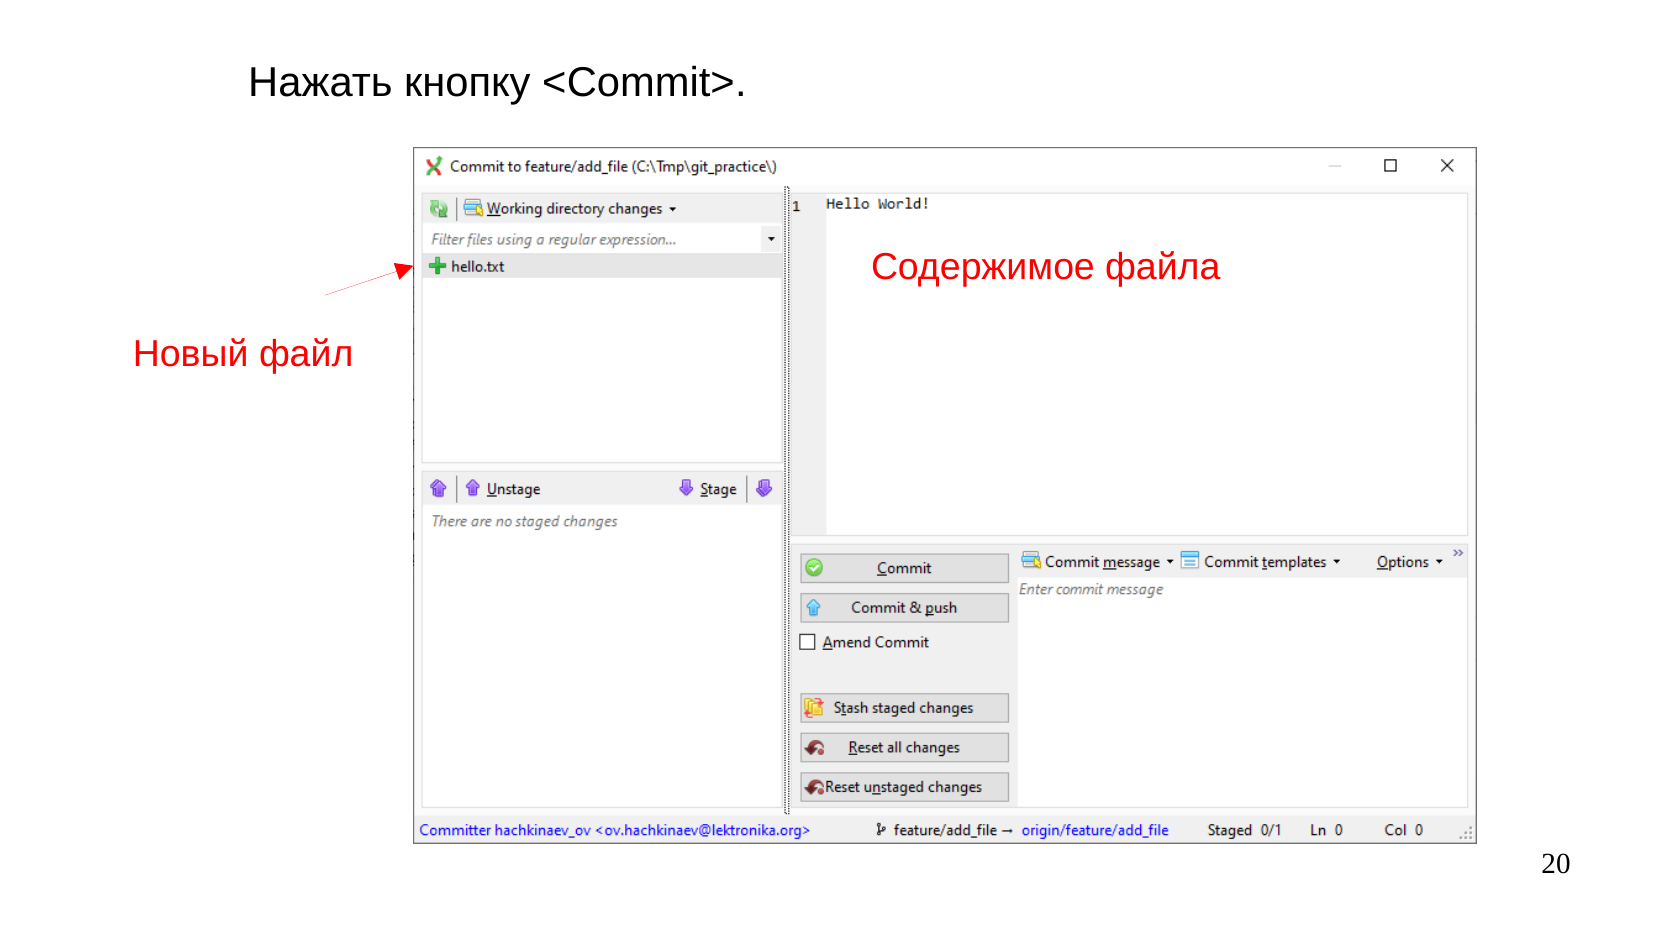

# Нажать кнопку <Commit>.
Содержимое файла
Новый файл
20